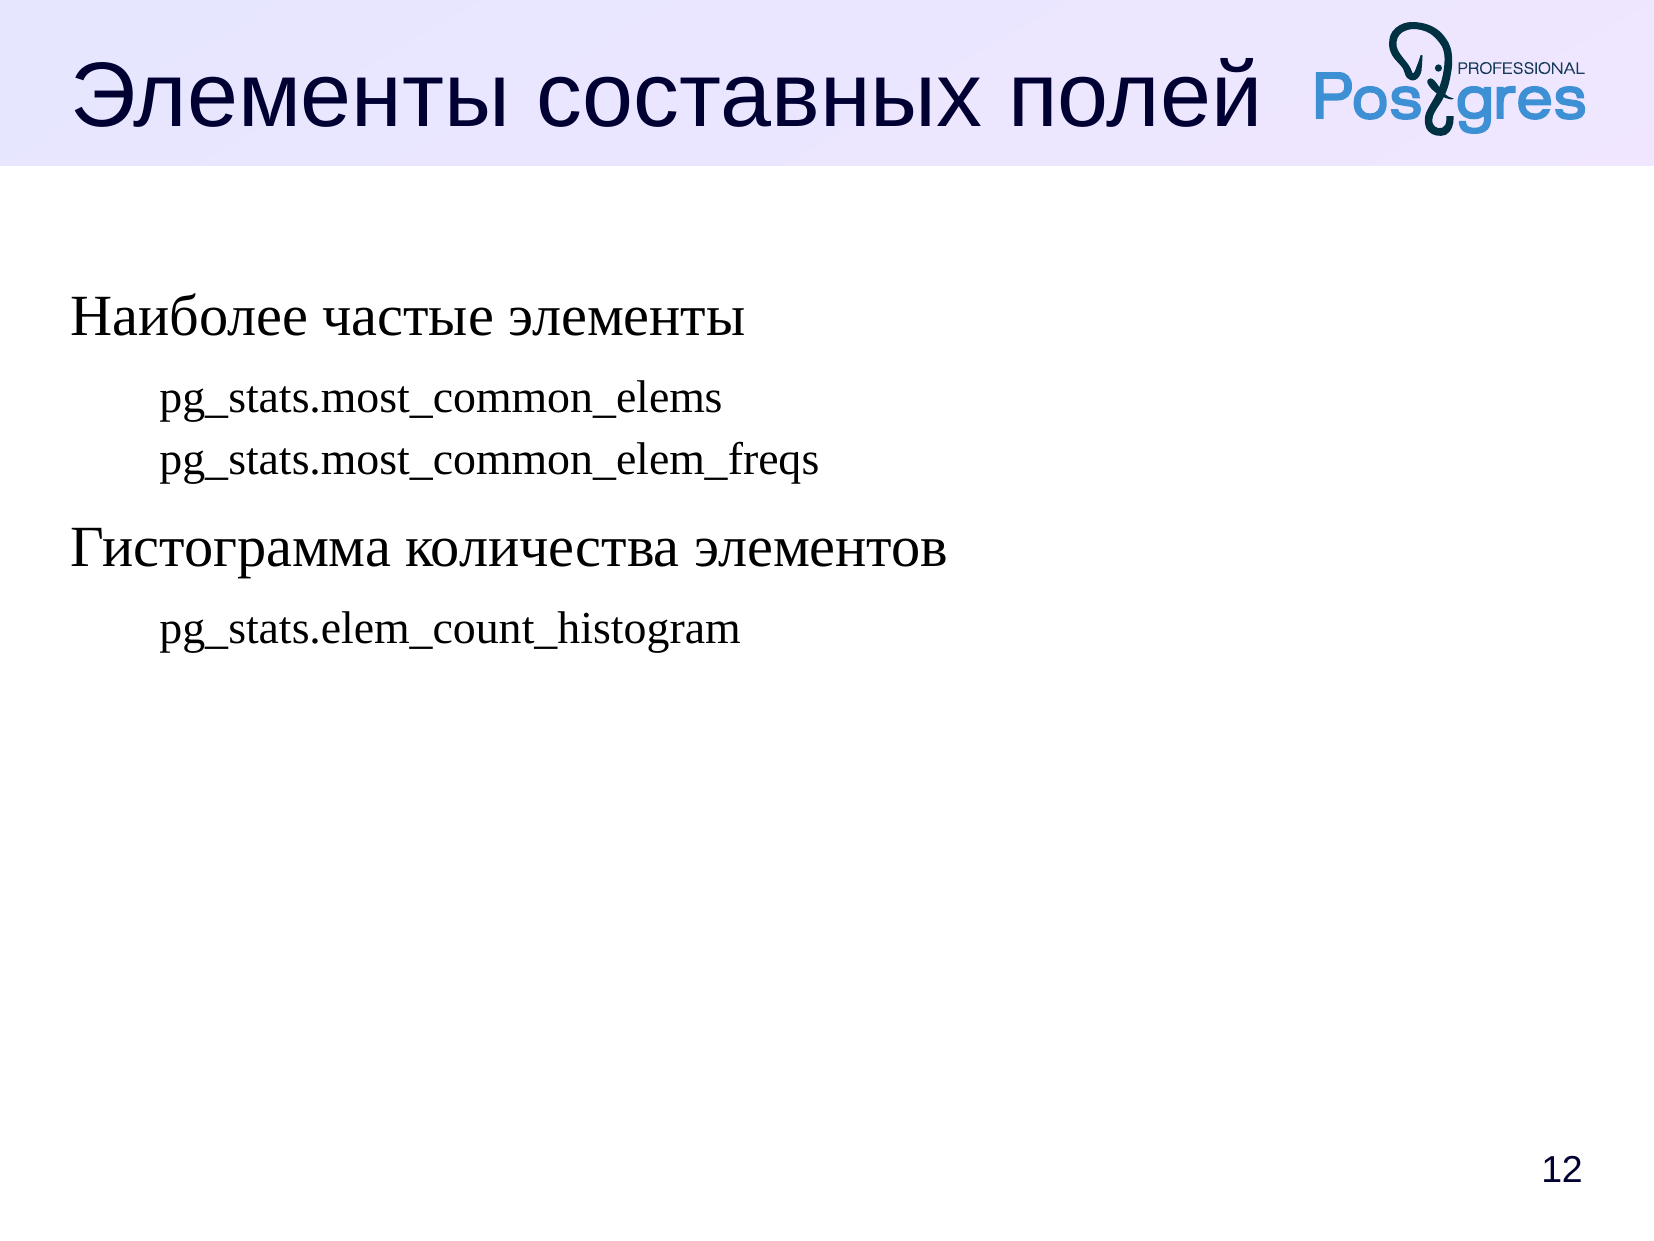

# Элементы составных полей
Наиболее частые элементы
pg_stats.most_common_elems
pg_stats.most_common_elem_freqs
Гистограмма количества элементов
pg_stats.elem_count_histogram